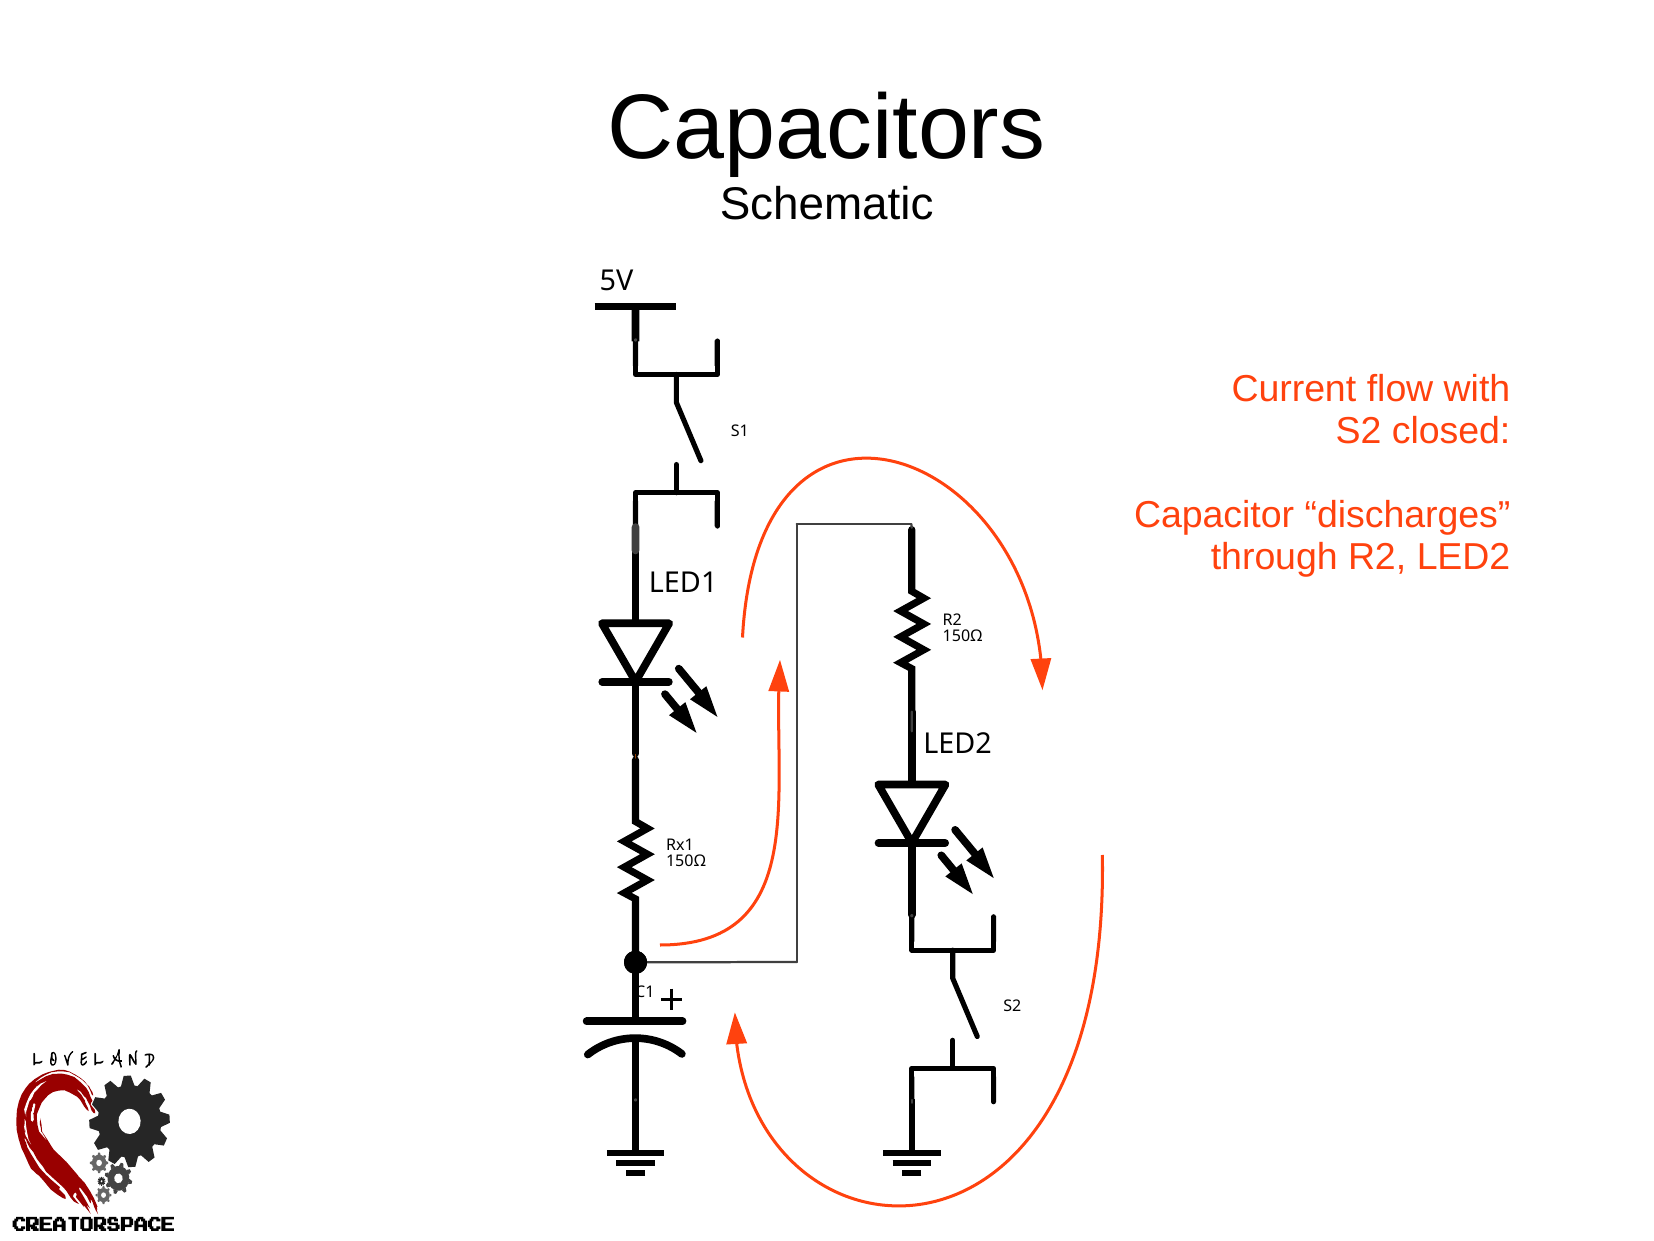

# Capacitors Schematic
Current flow with
S2 closed:
Capacitor “discharges”
through R2, LED2